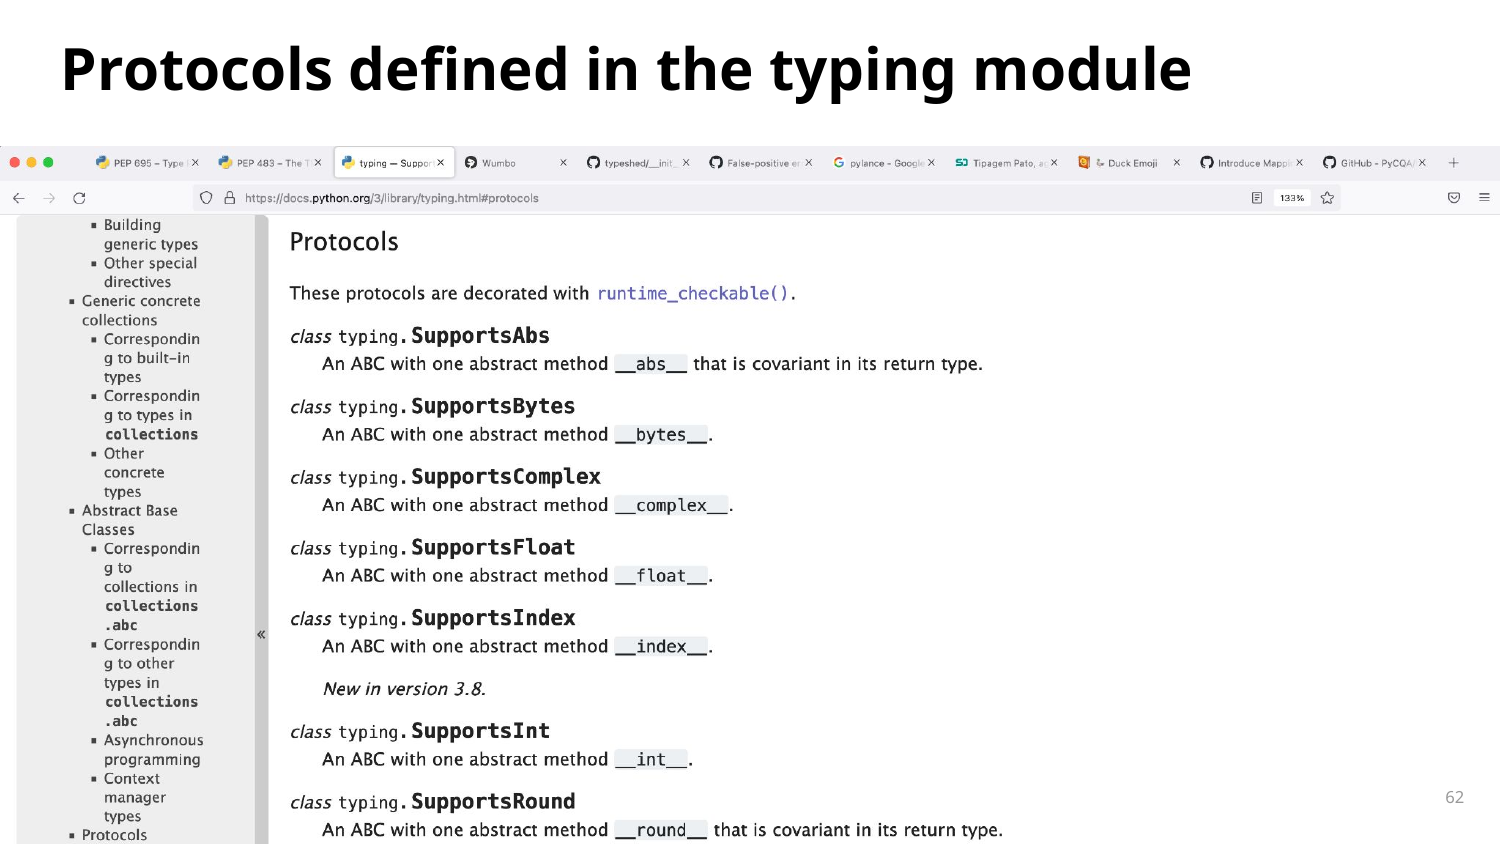

Protocols defined in the typing module
62